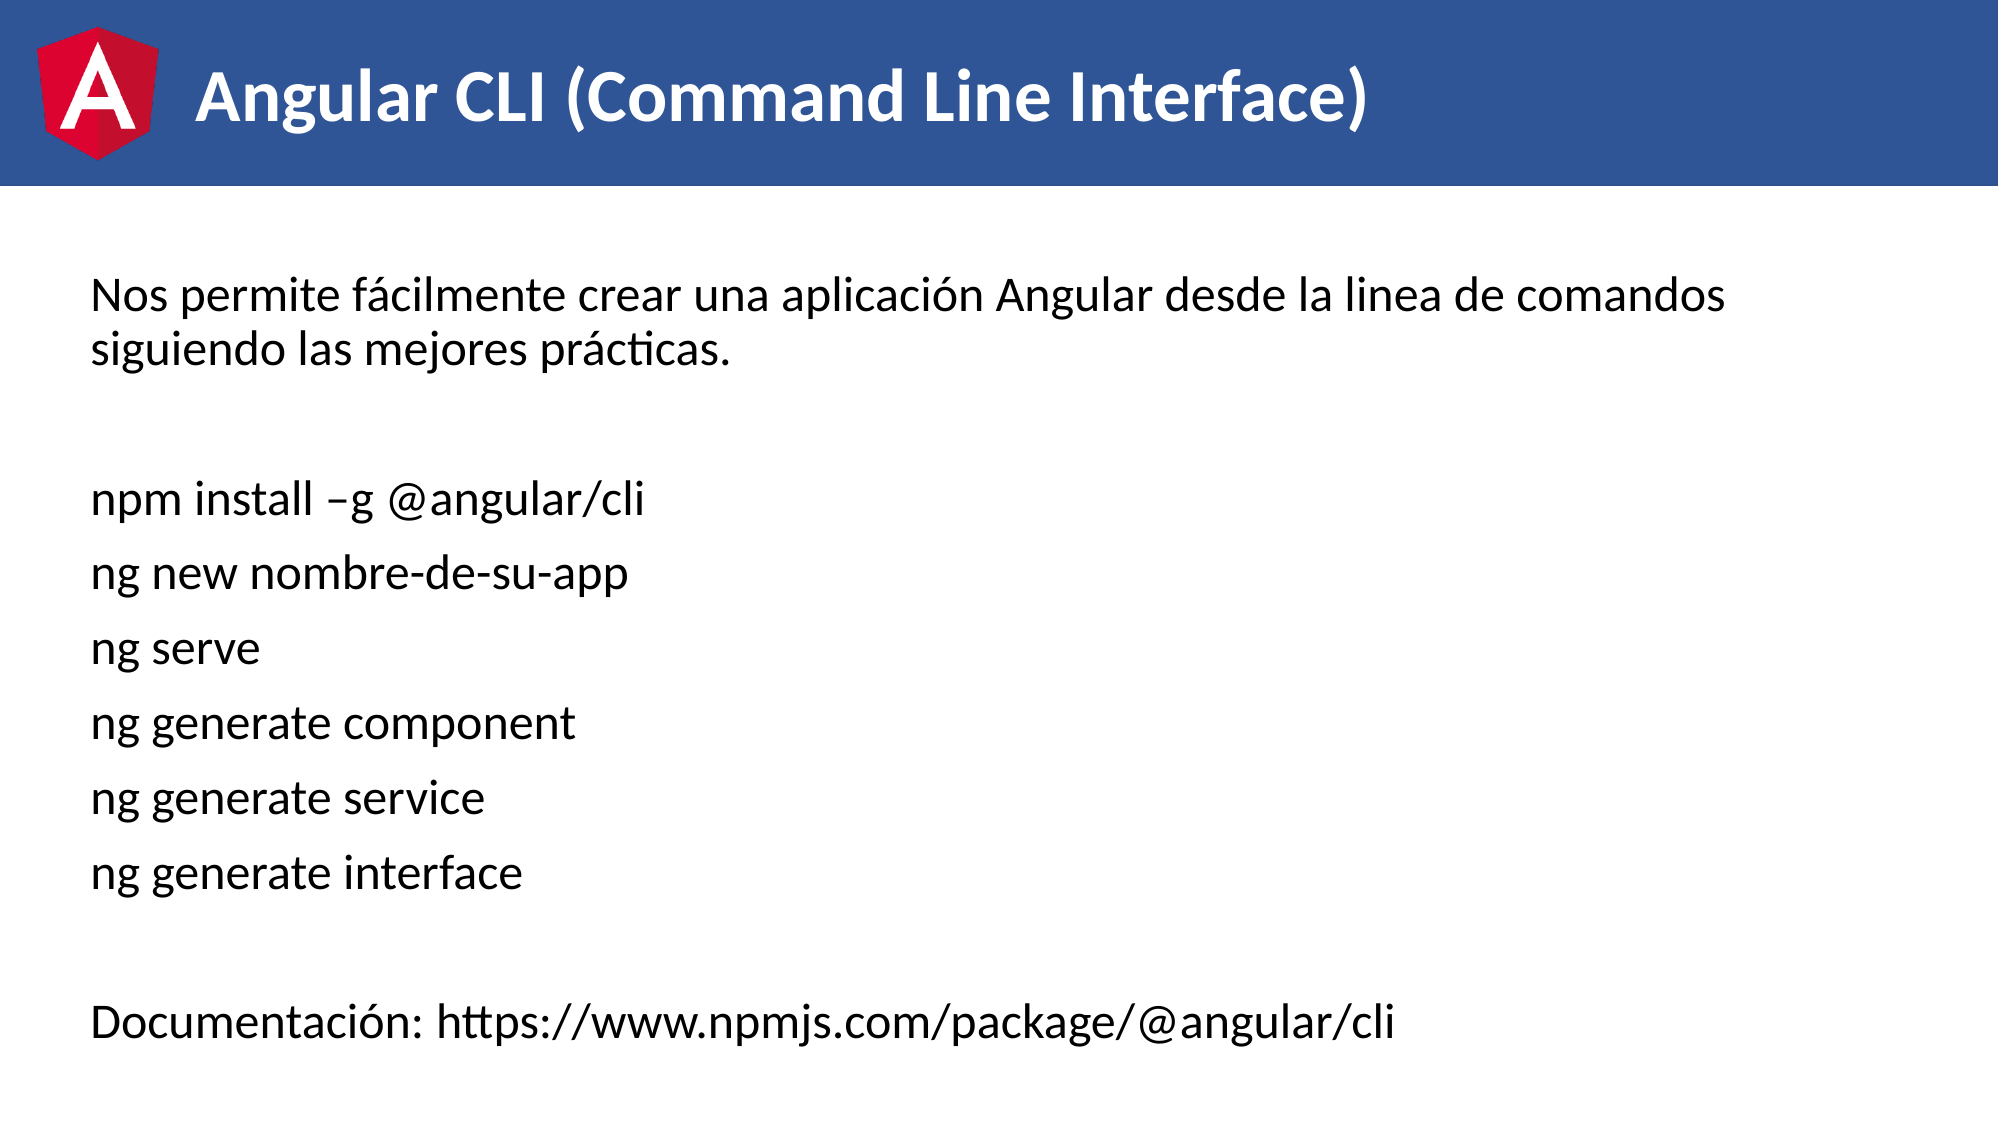

Angular CLI (Command Line Interface)
# Nos permite fácilmente crear una aplicación Angular desde la linea de comandos siguiendo las mejores prácticas.
npm install –g @angular/cli
ng new nombre-de-su-app
ng serve
ng generate component
ng generate service
ng generate interface
Documentación: https://www.npmjs.com/package/@angular/cli